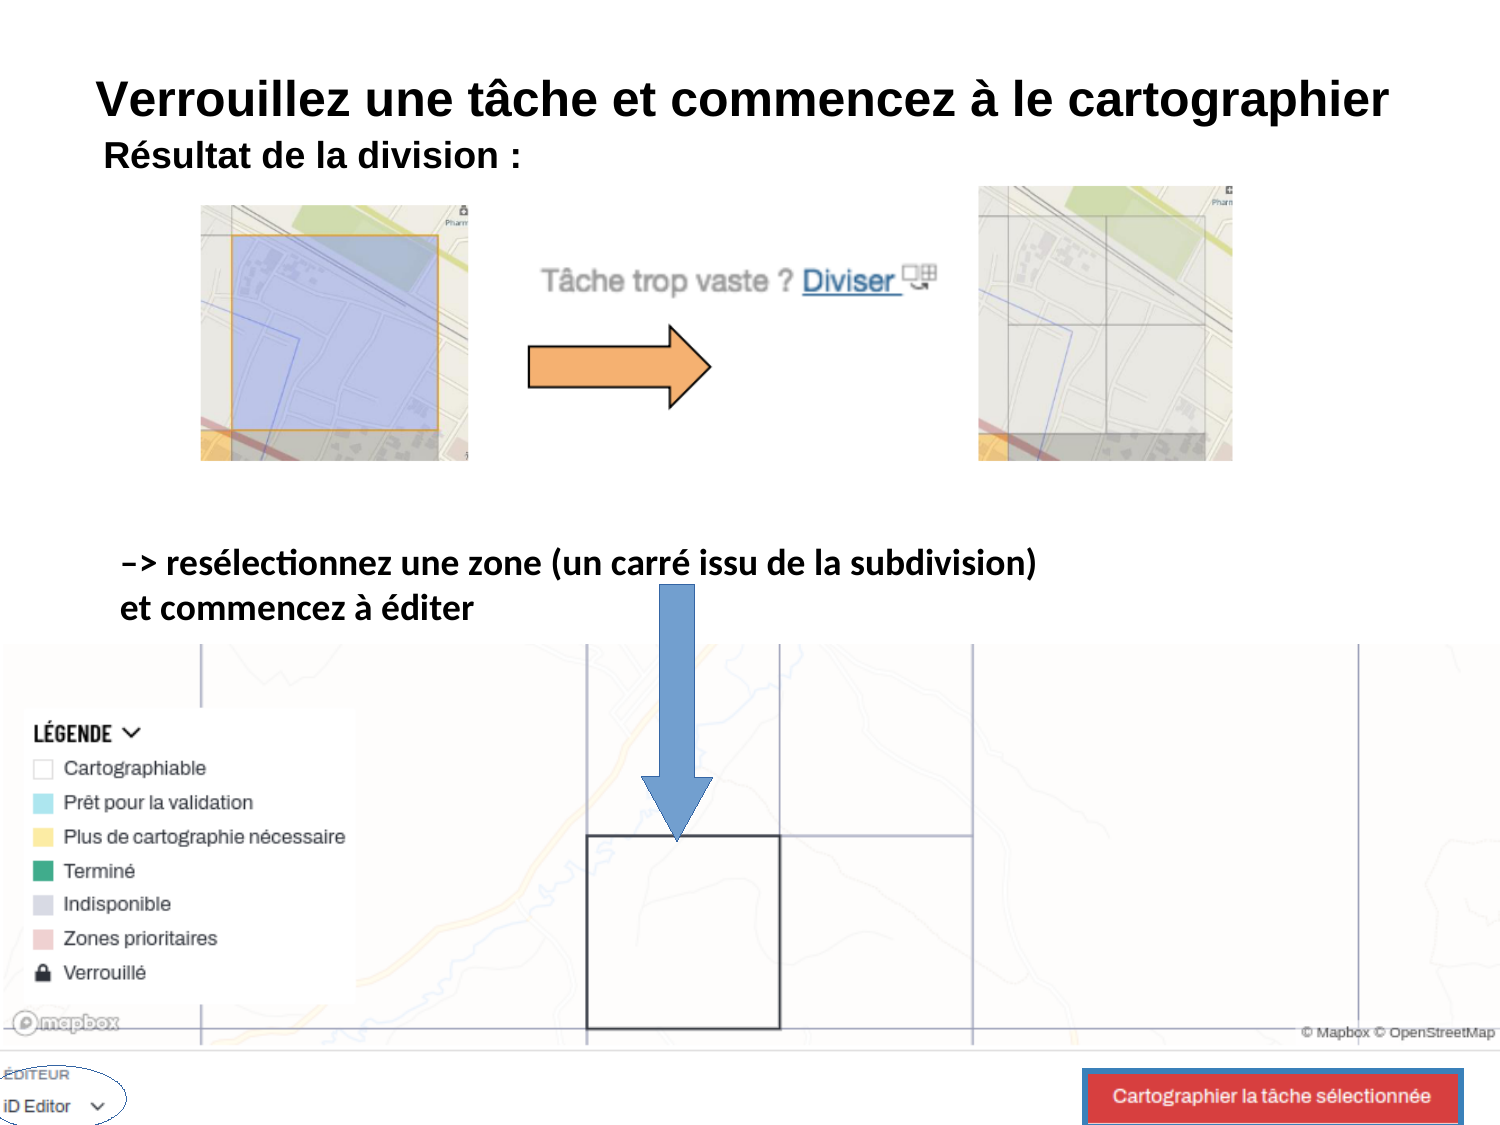

Verrouillez une tâche et commencez à le cartographier
Résultat de la division :
–> resélectionnez une zone (un carré issu de la subdivision)
et commencez à éditer